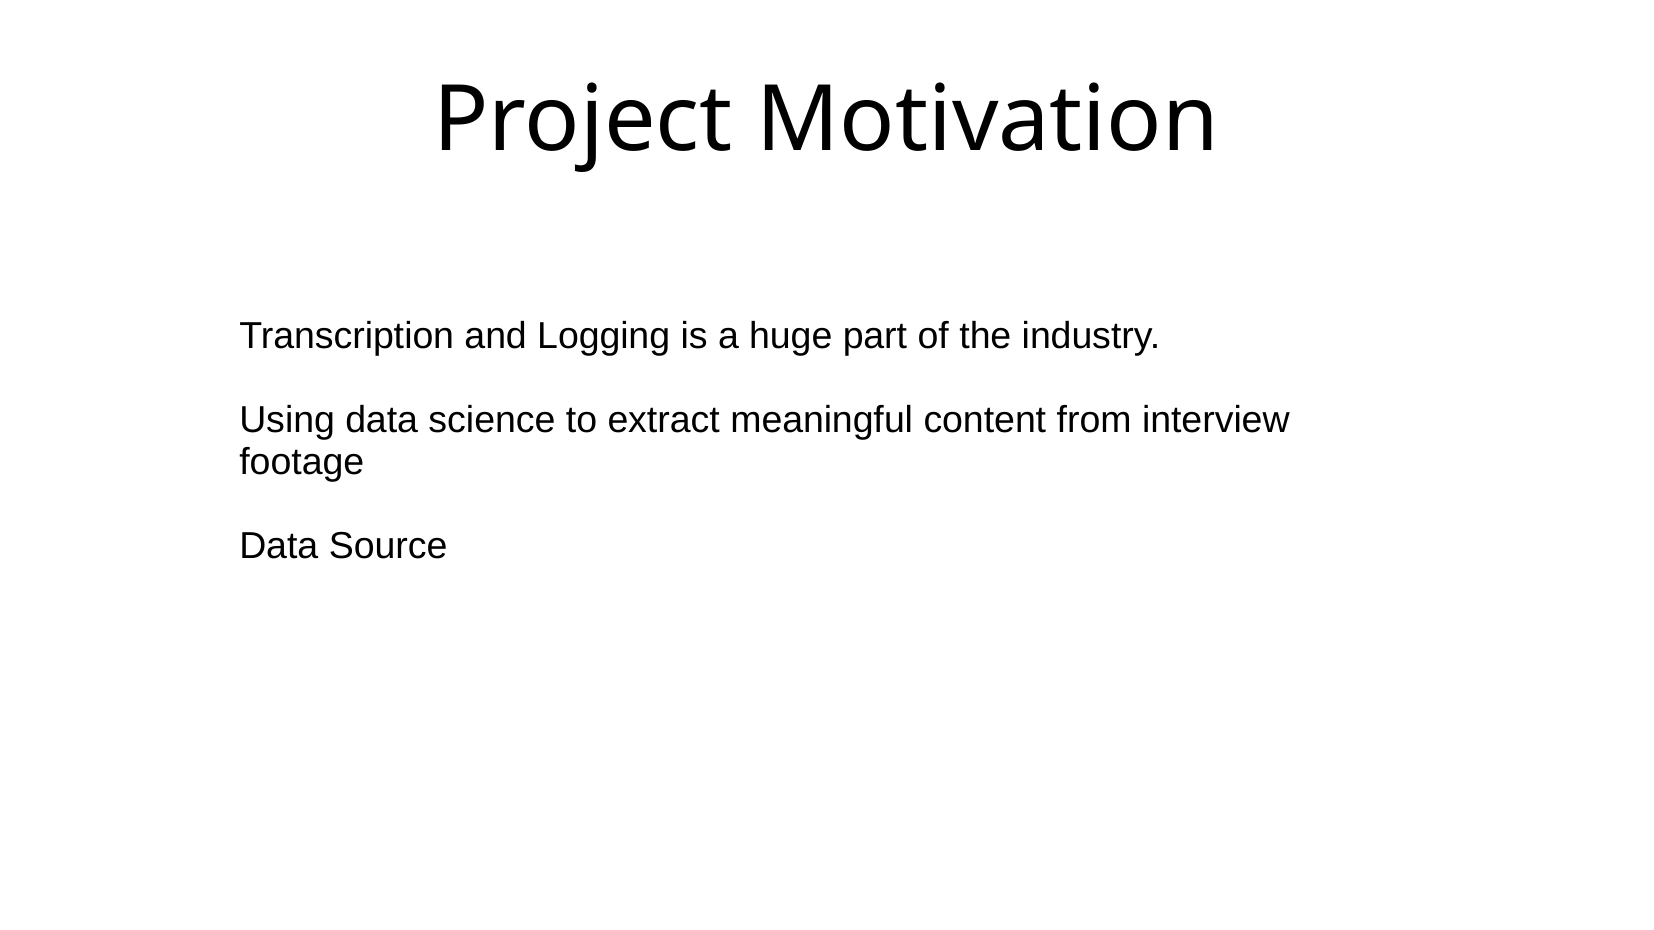

# Project Motivation
Transcription and Logging is a huge part of the industry.
Using data science to extract meaningful content from interview footage
Data Source